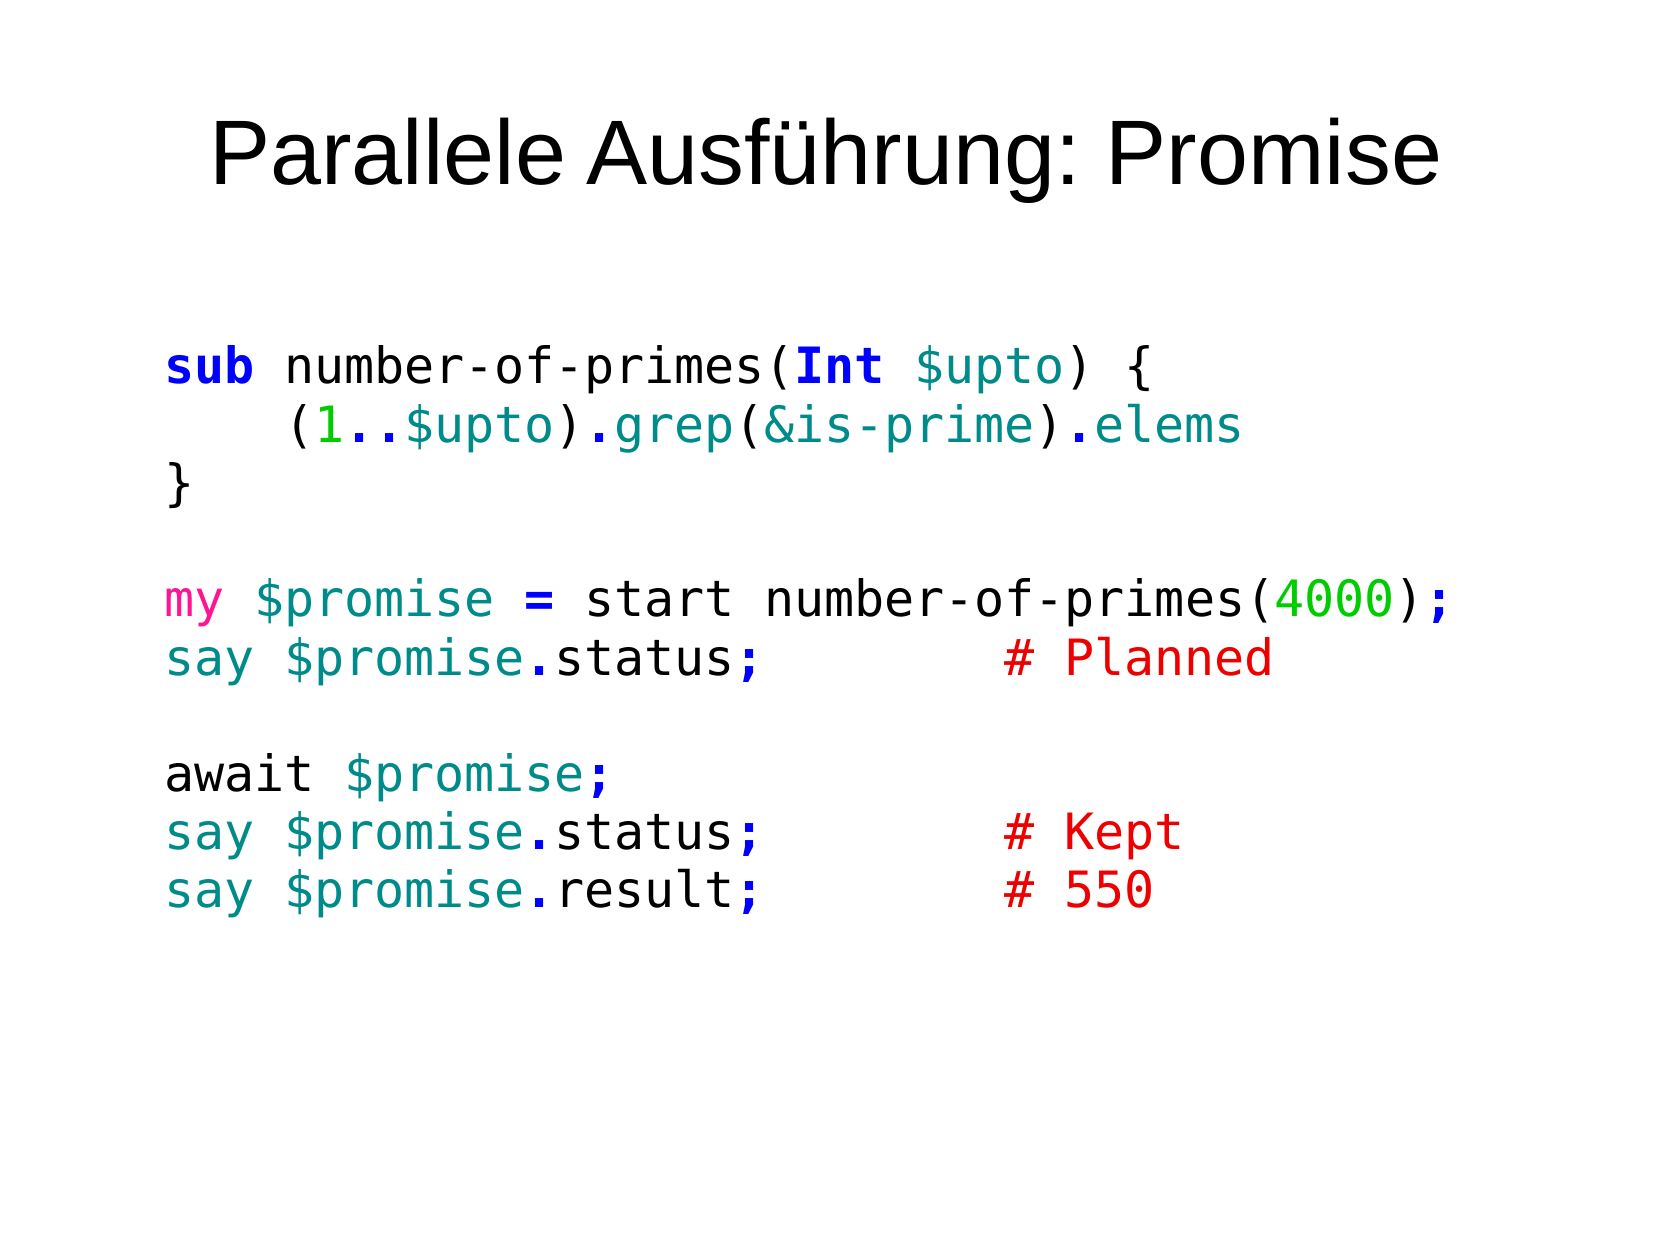

# Parallele Ausführung: Promise
sub number-of-primes(Int $upto) {
 (1..$upto).grep(&is-prime).elems
}
my $promise = start number-of-primes(4000);
say $promise.status; # Planned
await $promise;
say $promise.status; # Kept
say $promise.result; # 550